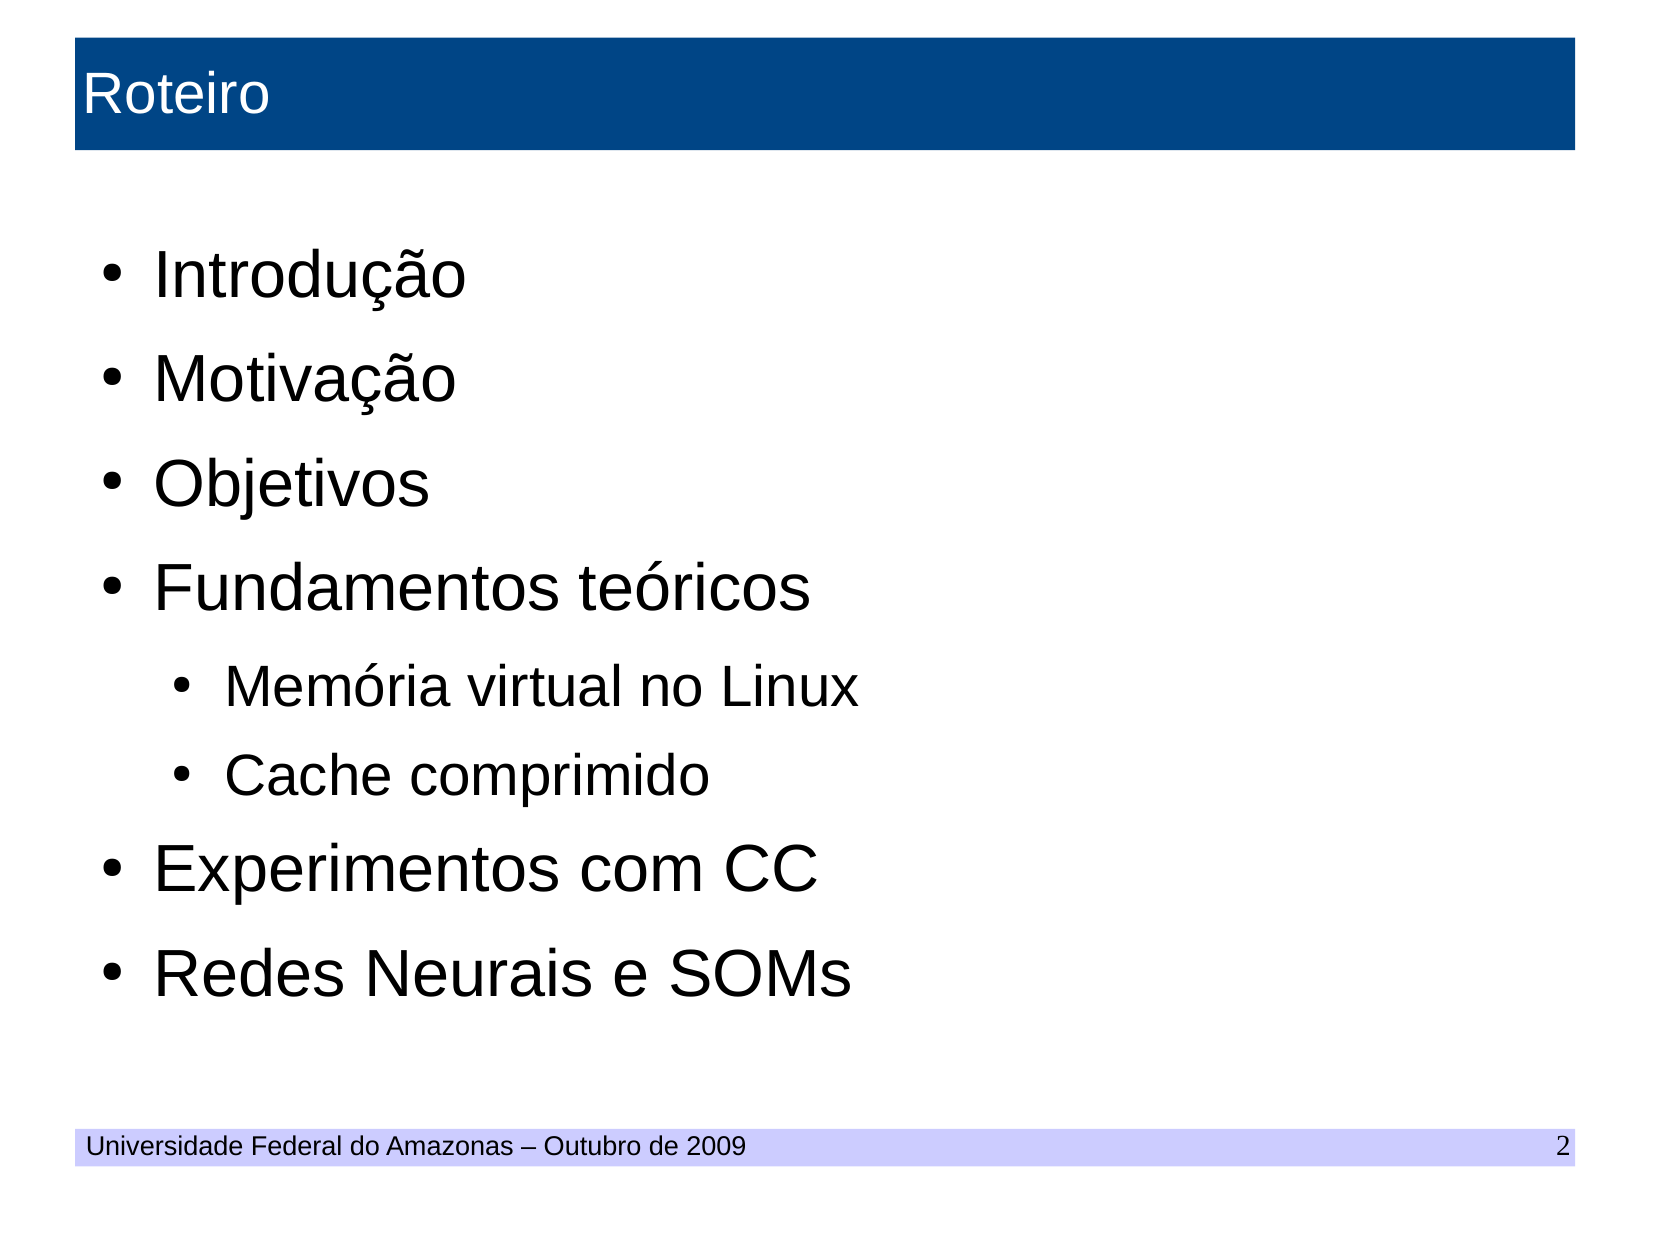

# Roteiro
Introdução
Motivação
Objetivos
Fundamentos teóricos
Memória virtual no Linux
Cache comprimido
Experimentos com CC
Redes Neurais e SOMs
2